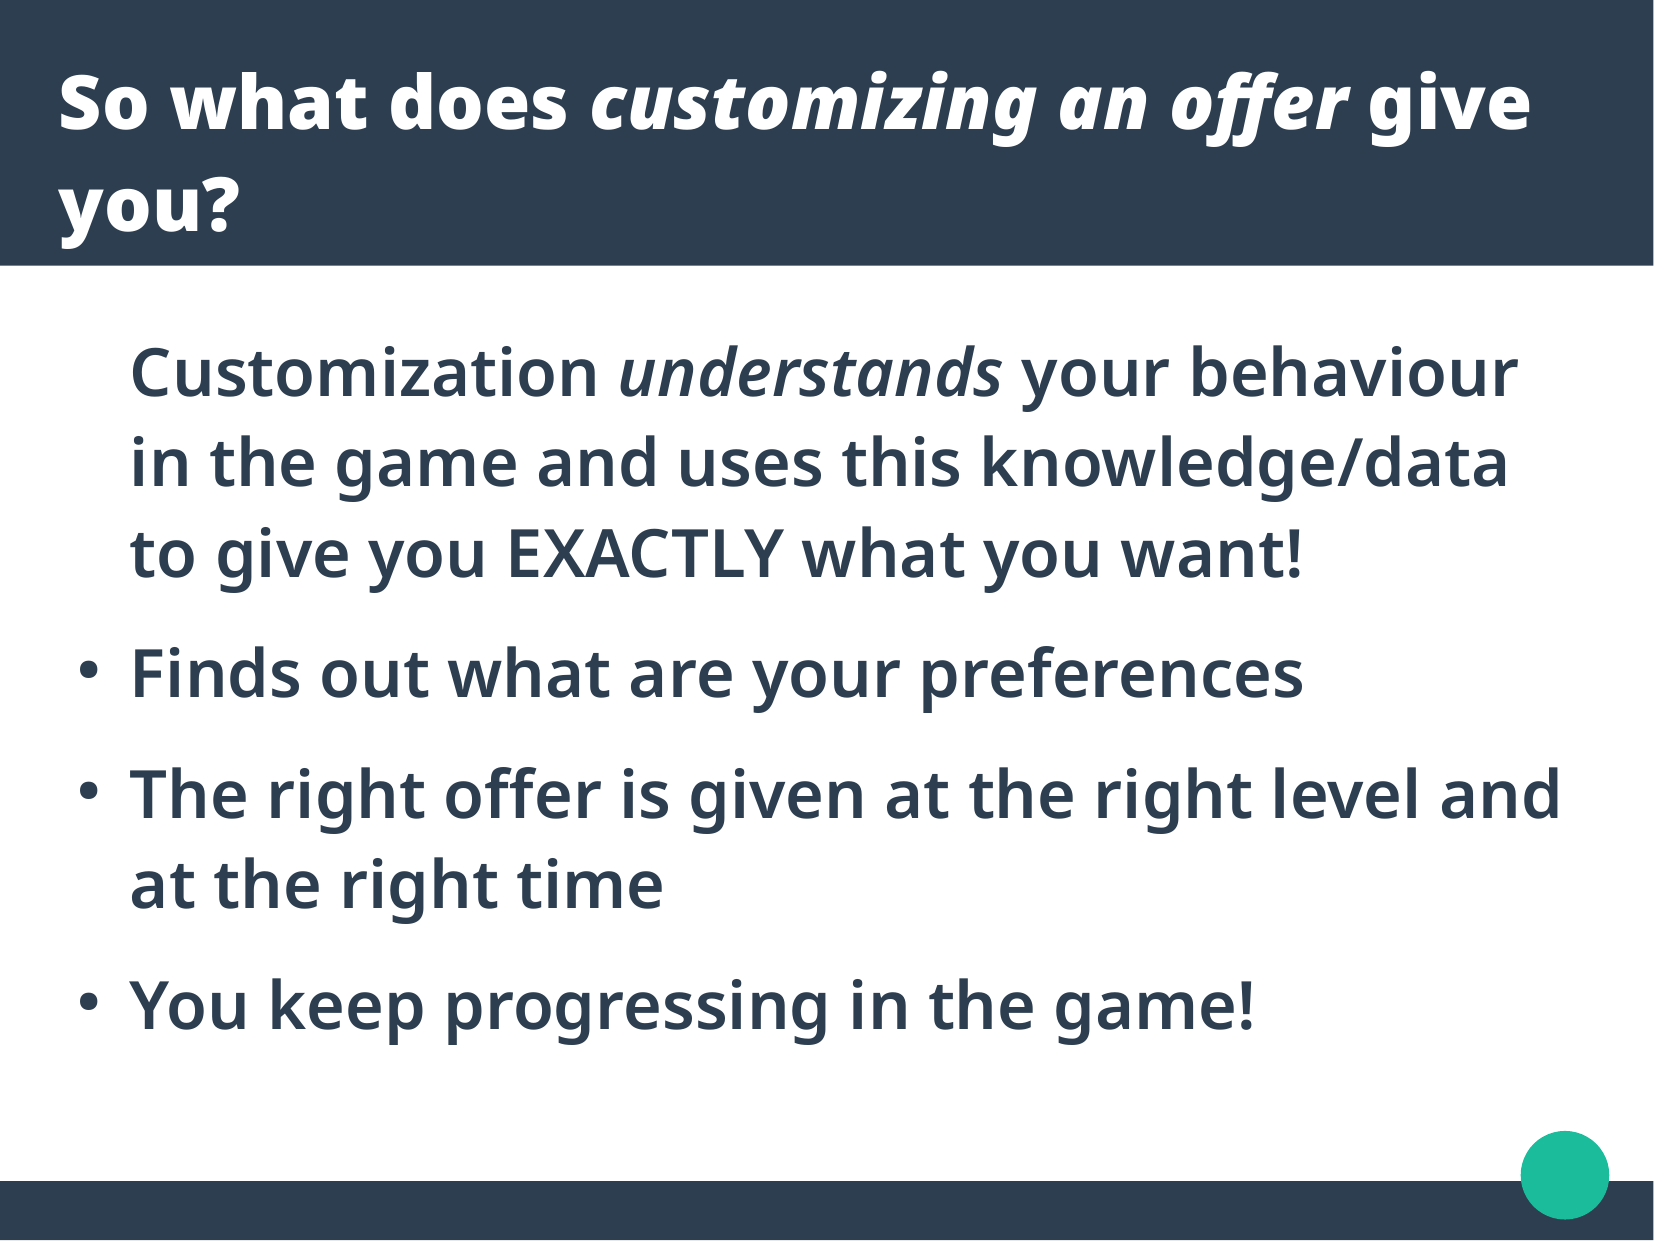

# So what does customizing an offer give you?
Customization understands your behaviour in the game and uses this knowledge/data to give you EXACTLY what you want!
Finds out what are your preferences
The right offer is given at the right level and at the right time
You keep progressing in the game!